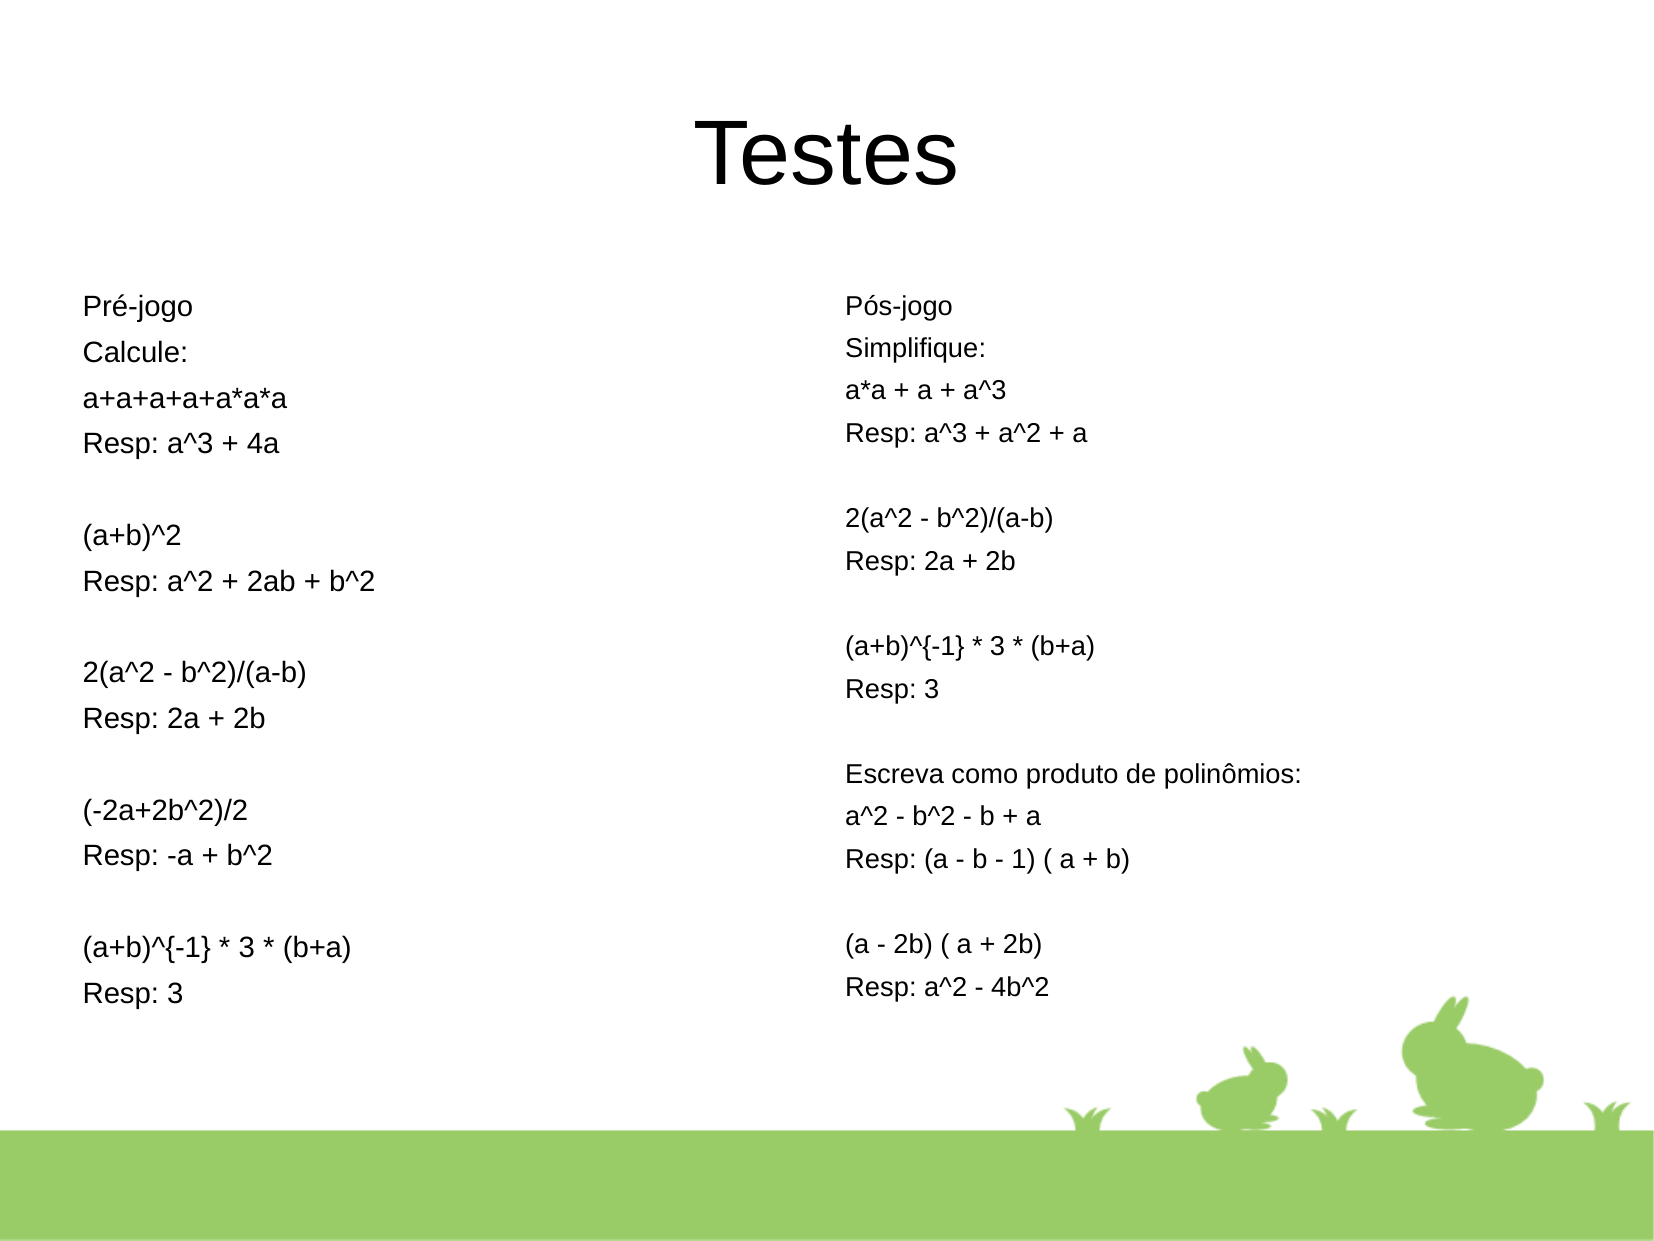

# Testes
Pré-jogo
Calcule:
a+a+a+a+a*a*a
Resp: a^3 + 4a
(a+b)^2
Resp: a^2 + 2ab + b^2
2(a^2 - b^2)/(a-b)
Resp: 2a + 2b
(-2a+2b^2)/2
Resp: -a + b^2
(a+b)^{-1} * 3 * (b+a)
Resp: 3
Pós-jogo
Simplifique:
a*a + a + a^3
Resp: a^3 + a^2 + a
2(a^2 - b^2)/(a-b)
Resp: 2a + 2b
(a+b)^{-1} * 3 * (b+a)
Resp: 3
Escreva como produto de polinômios:
a^2 - b^2 - b + a
Resp: (a - b - 1) ( a + b)
(a - 2b) ( a + 2b)
Resp: a^2 - 4b^2